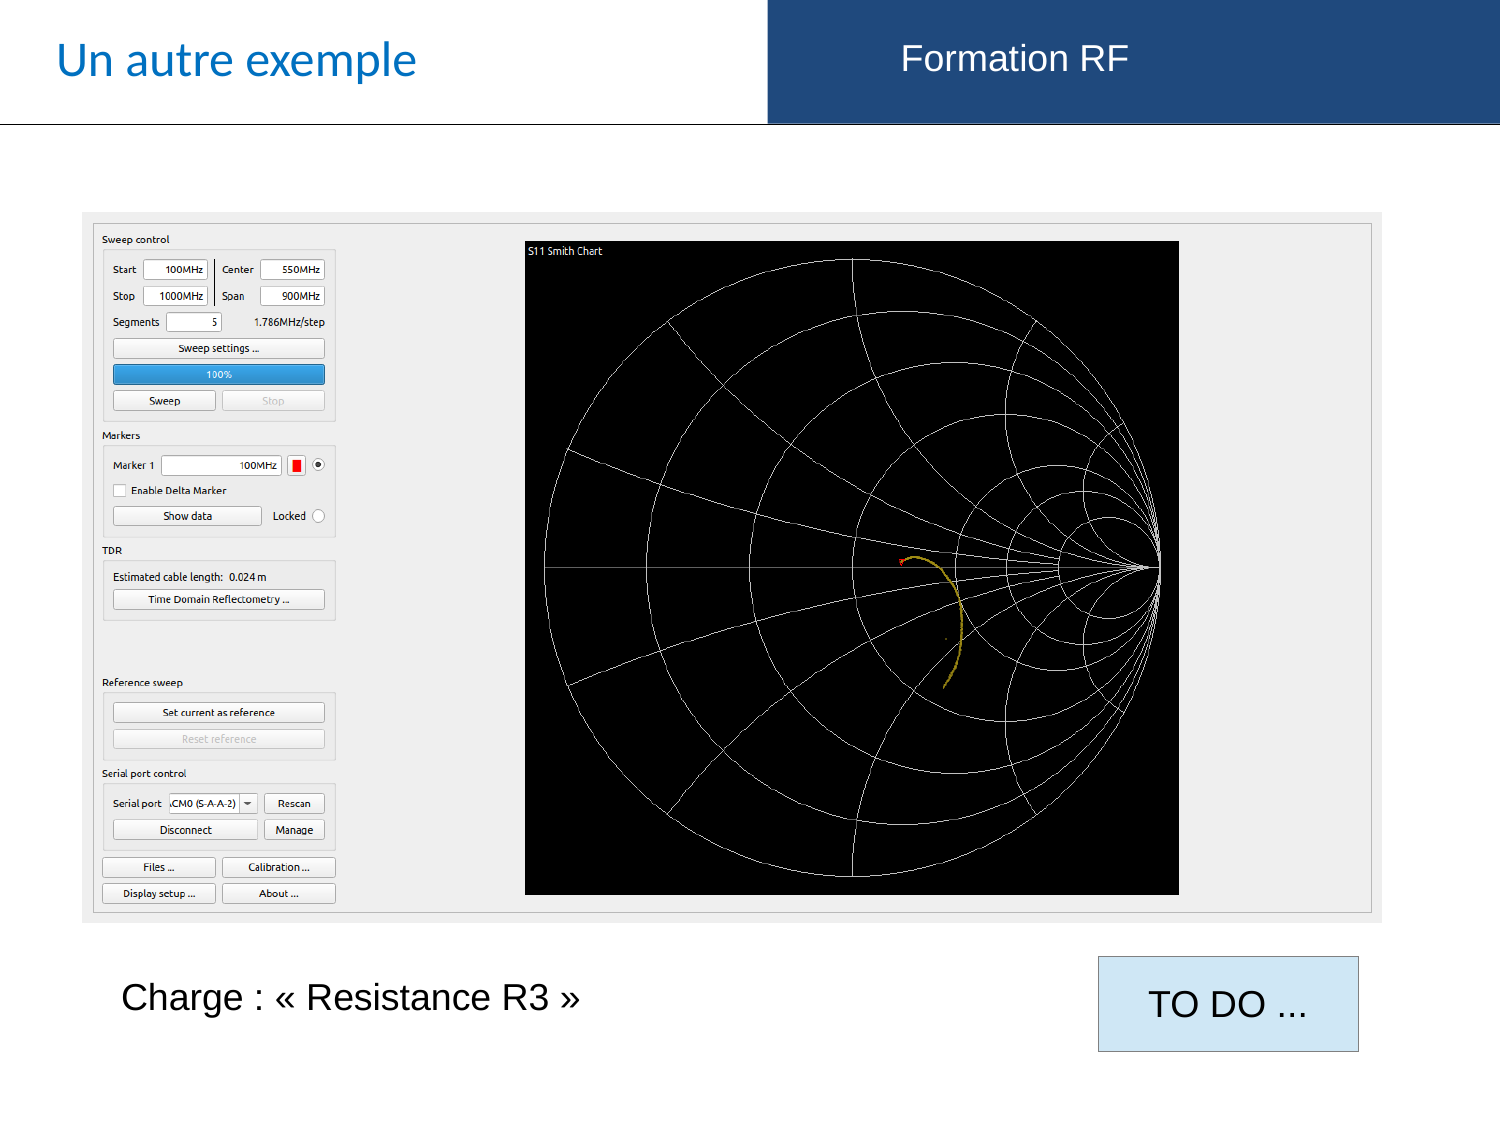

DUT GEII
Un autre exemple
Formation RF
TO DO ...
Charge : « Resistance R3 »